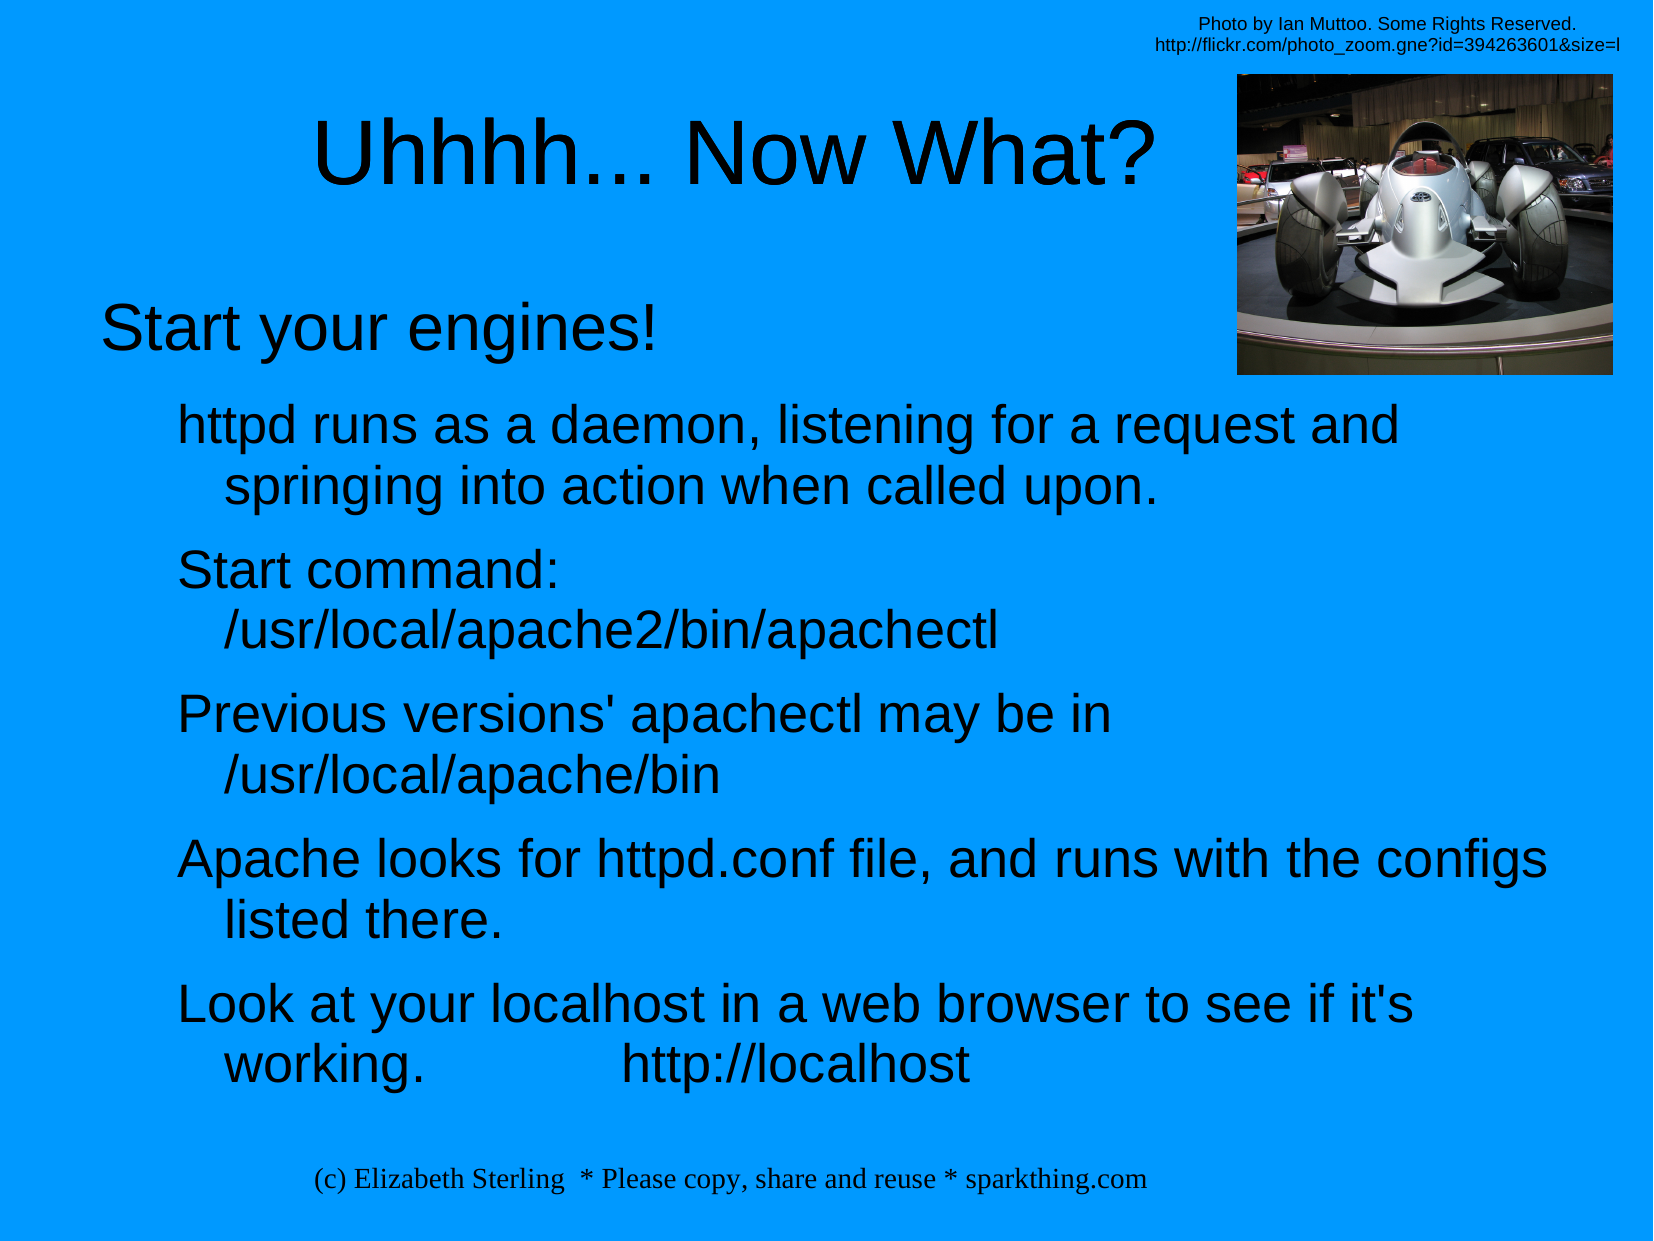

Photo by Ian Muttoo. Some Rights Reserved. http://flickr.com/photo_zoom.gne?id=394263601&size=l
# Uhhhh... Now What?
Uhhhh... Now What?
Start your engines!
httpd runs as a daemon, listening for a request and springing into action when called upon.
Start command:
/usr/local/apache2/bin/apachectl
Previous versions' apachectl may be in /usr/local/apache/bin
Apache looks for httpd.conf file, and runs with the configs listed there.
Look at your localhost in a web browser to see if it's working. http://localhost
(c) Elizabeth Sterling * Please copy, share and reuse * sparkthing.com